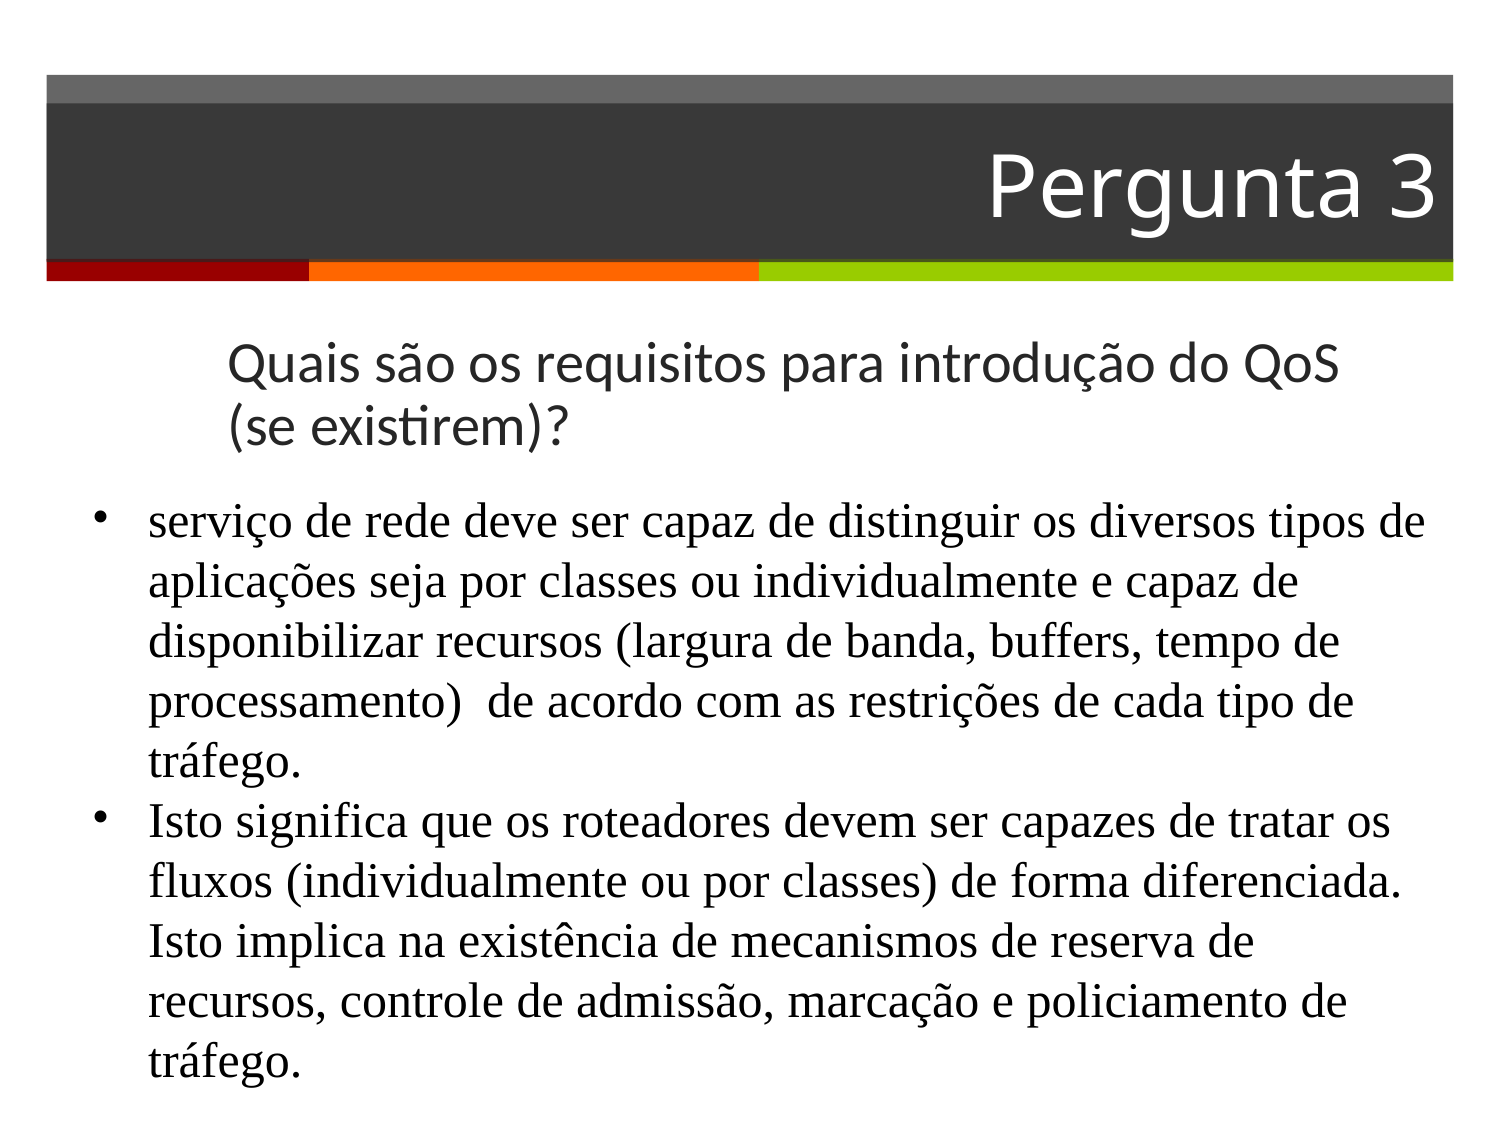

# Pergunta 3
Quais são os requisitos para introdução do QoS (se existirem)?
serviço de rede deve ser capaz de distinguir os diversos tipos de aplicações seja por classes ou individualmente e capaz de disponibilizar recursos (largura de banda, buffers, tempo de processamento) de acordo com as restrições de cada tipo de tráfego.
Isto significa que os roteadores devem ser capazes de tratar os fluxos (individualmente ou por classes) de forma diferenciada. Isto implica na existência de mecanismos de reserva de recursos, controle de admissão, marcação e policiamento de tráfego.